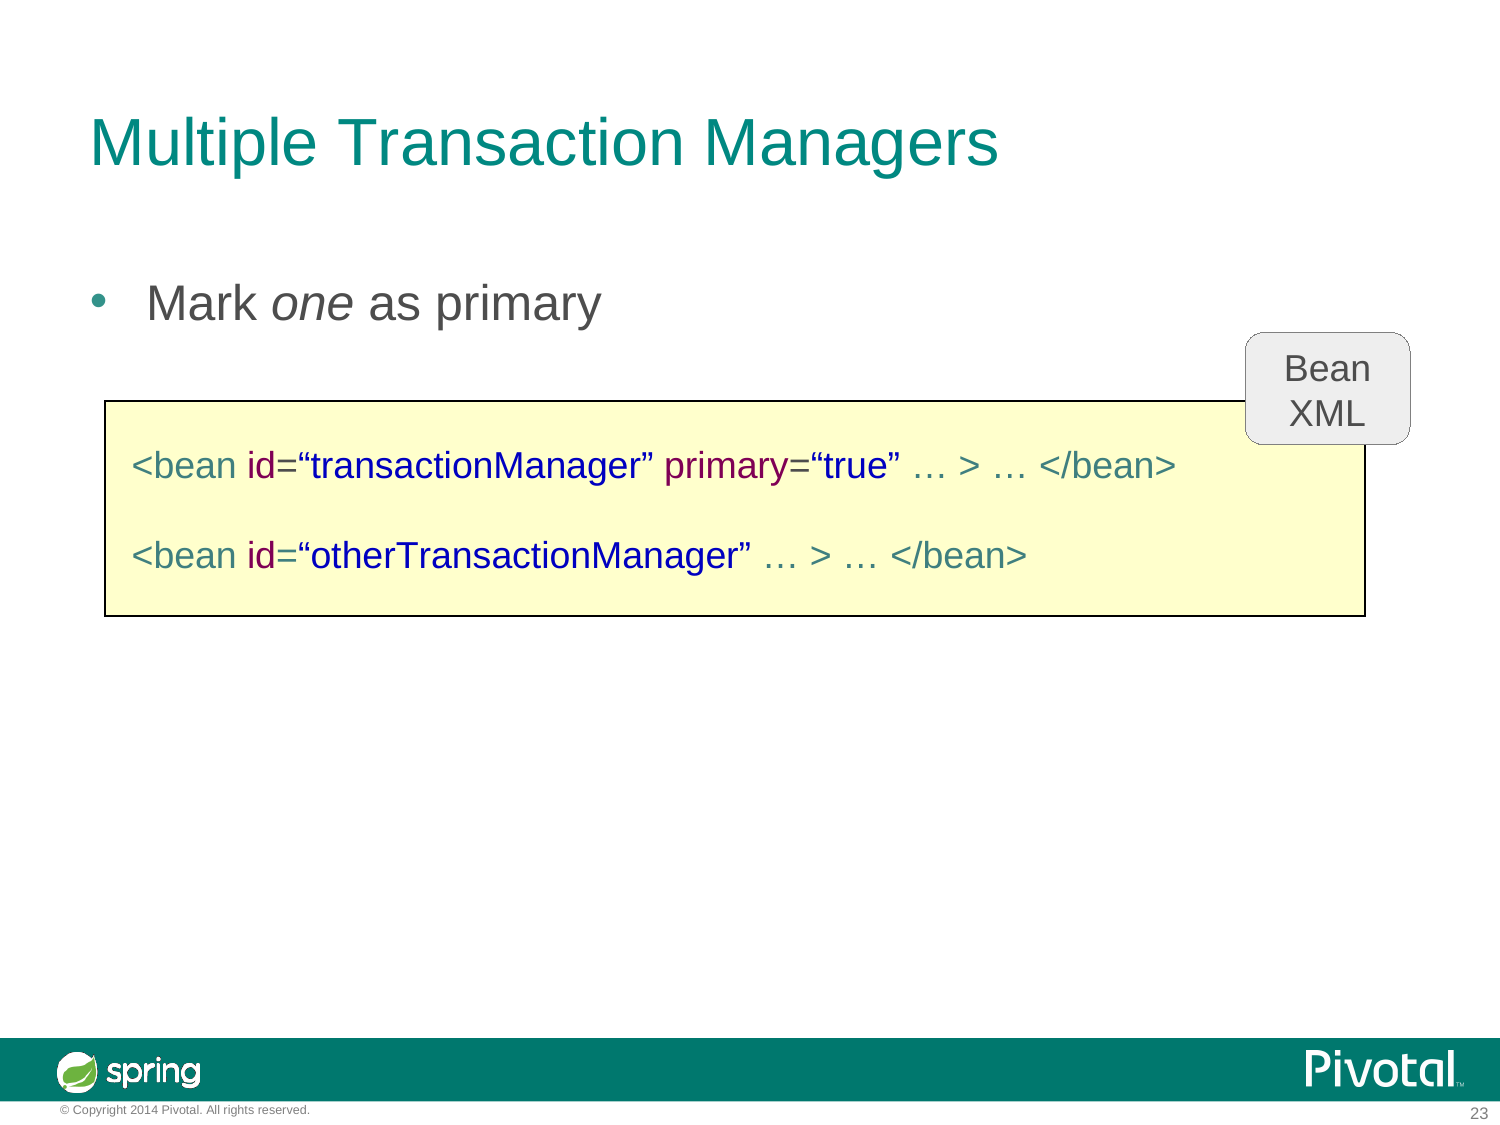

# Multiple Transaction Managers
Mark one as primary
Bean XML
<bean id=“transactionManager” primary=“true” … > … </bean>
<bean id=“otherTransactionManager” … > … </bean>